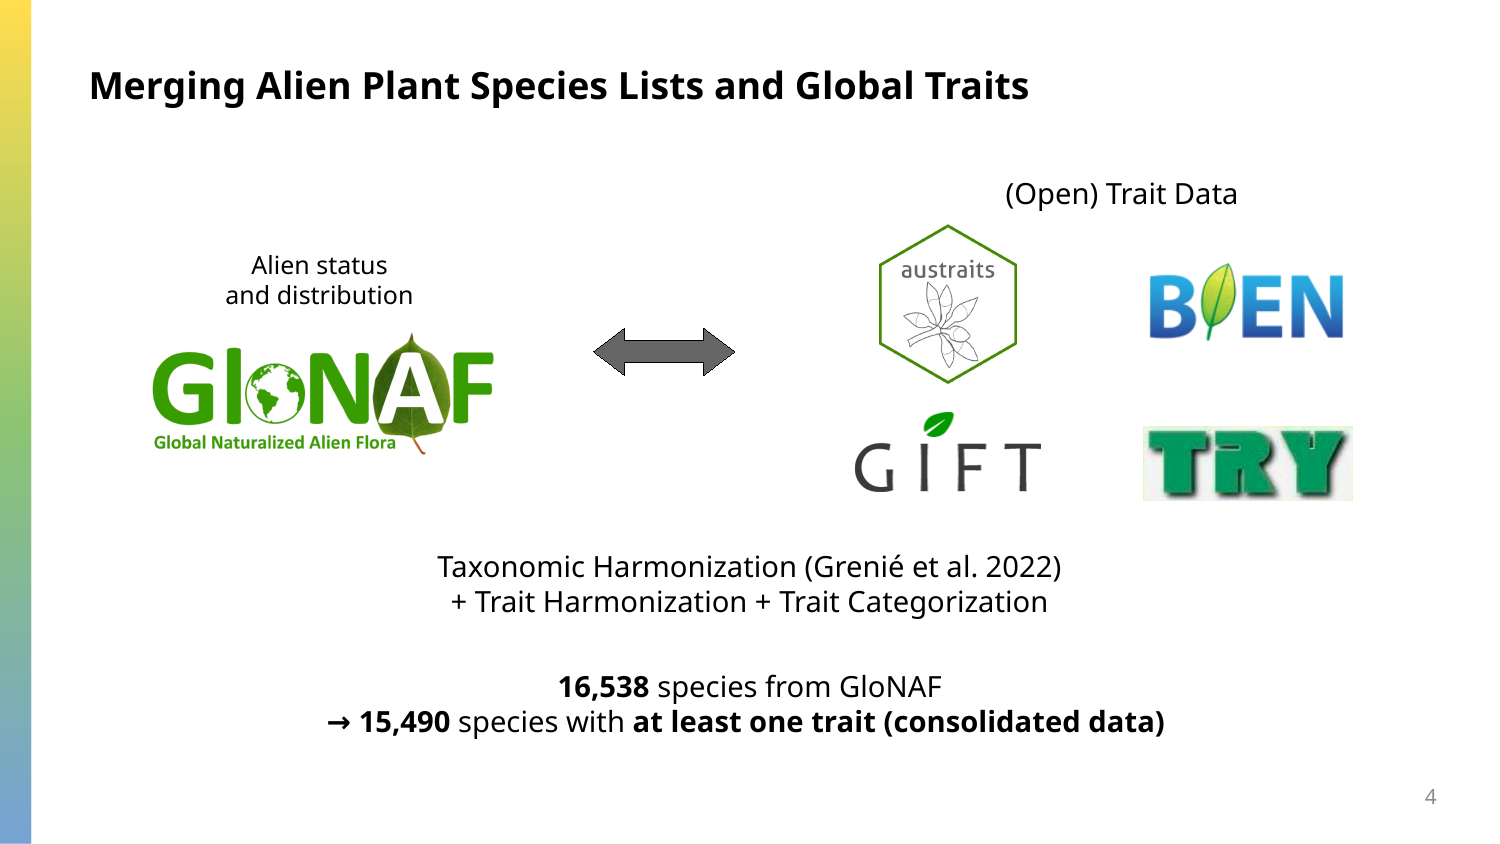

Merging Alien Plant Species Lists and Global Traits
(Open) Trait Data
Alien status
and distribution
Taxonomic Harmonization (Grenié et al. 2022)
+ Trait Harmonization + Trait Categorization
16,538 species from GloNAF
→ 15,490 species with at least one trait (consolidated data)